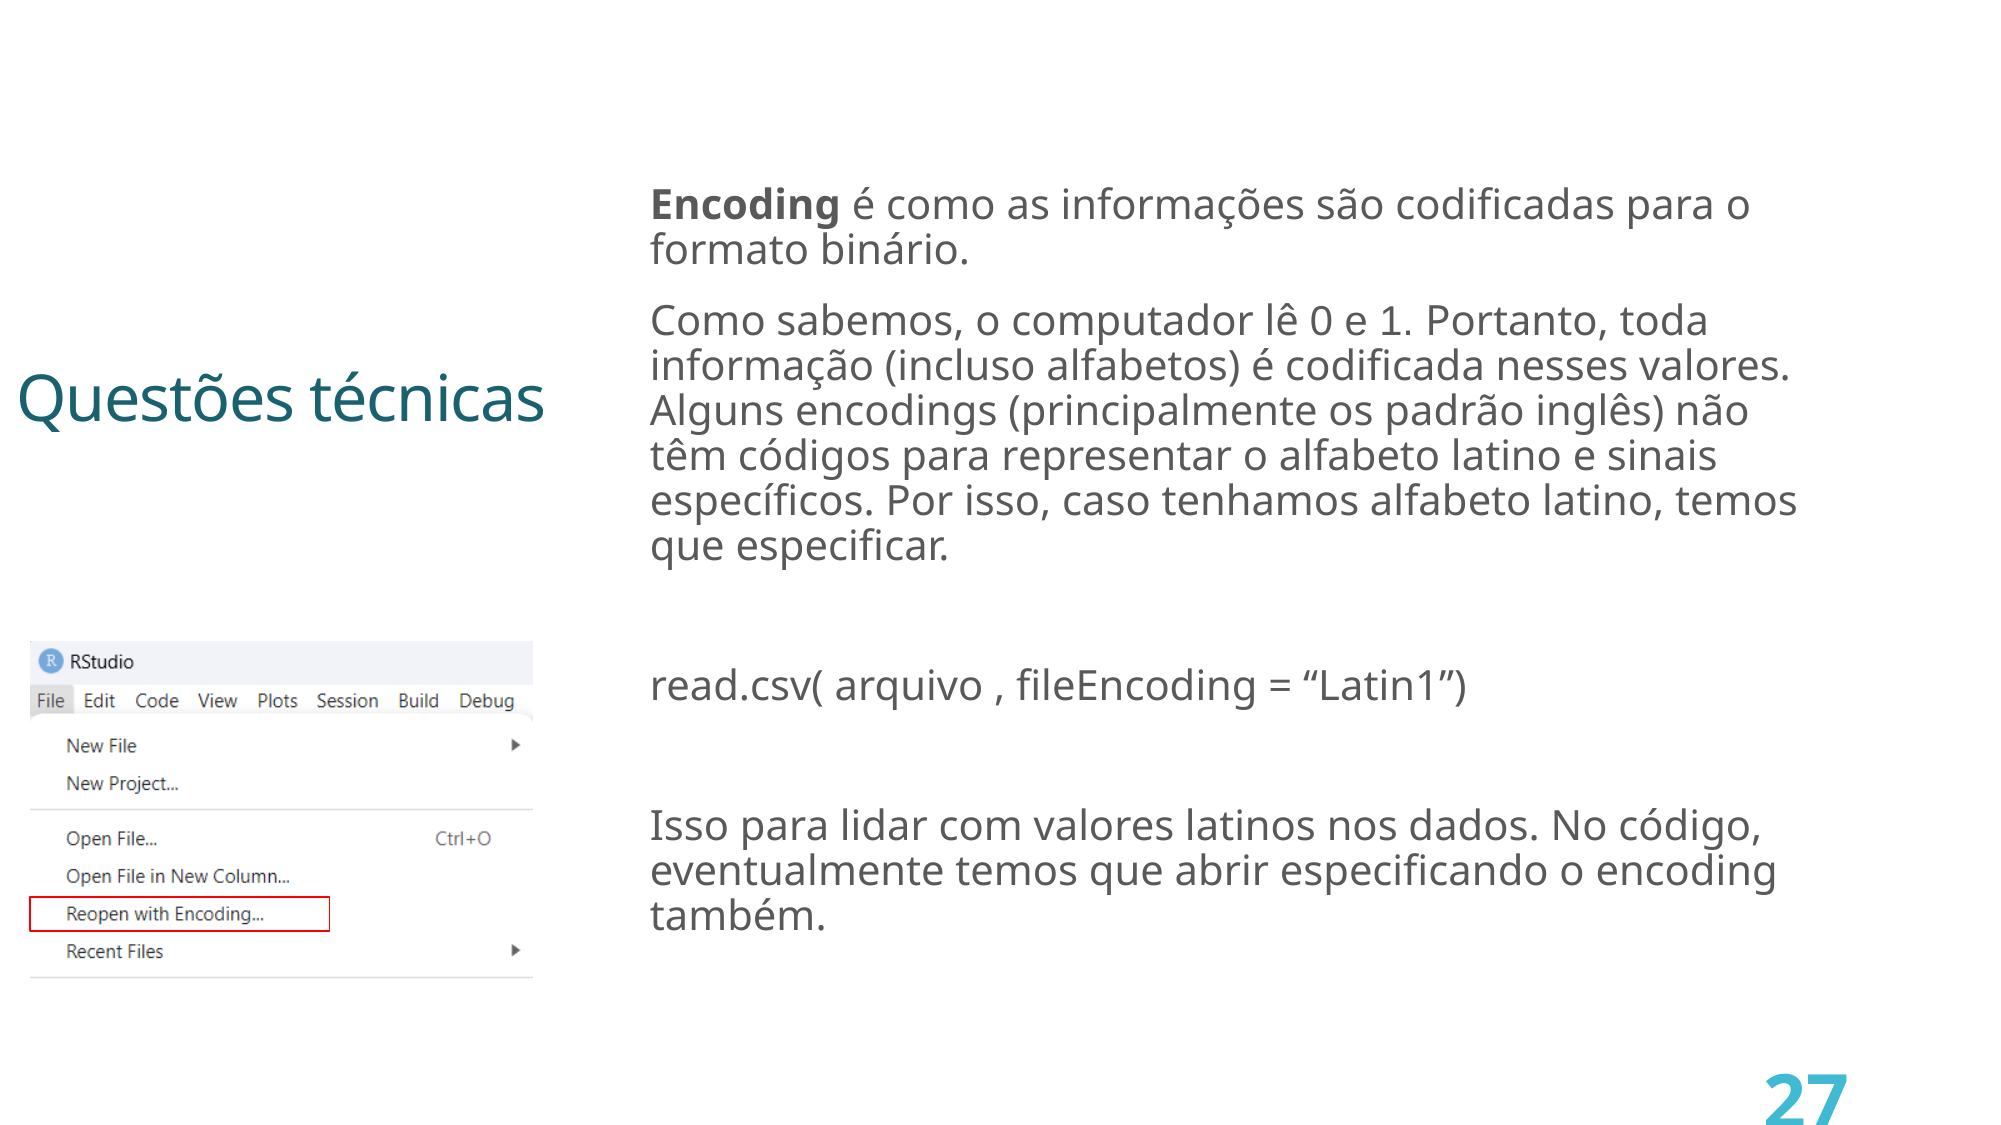

# Encoding é como as informações são codificadas para o formato binário.
Como sabemos, o computador lê 0 e 1. Portanto, toda informação (incluso alfabetos) é codificada nesses valores. Alguns encodings (principalmente os padrão inglês) não têm códigos para representar o alfabeto latino e sinais específicos. Por isso, caso tenhamos alfabeto latino, temos que especificar.
read.csv( arquivo , fileEncoding = “Latin1”)
Isso para lidar com valores latinos nos dados. No código, eventualmente temos que abrir especificando o encoding também.
Questões técnicas
Encoding